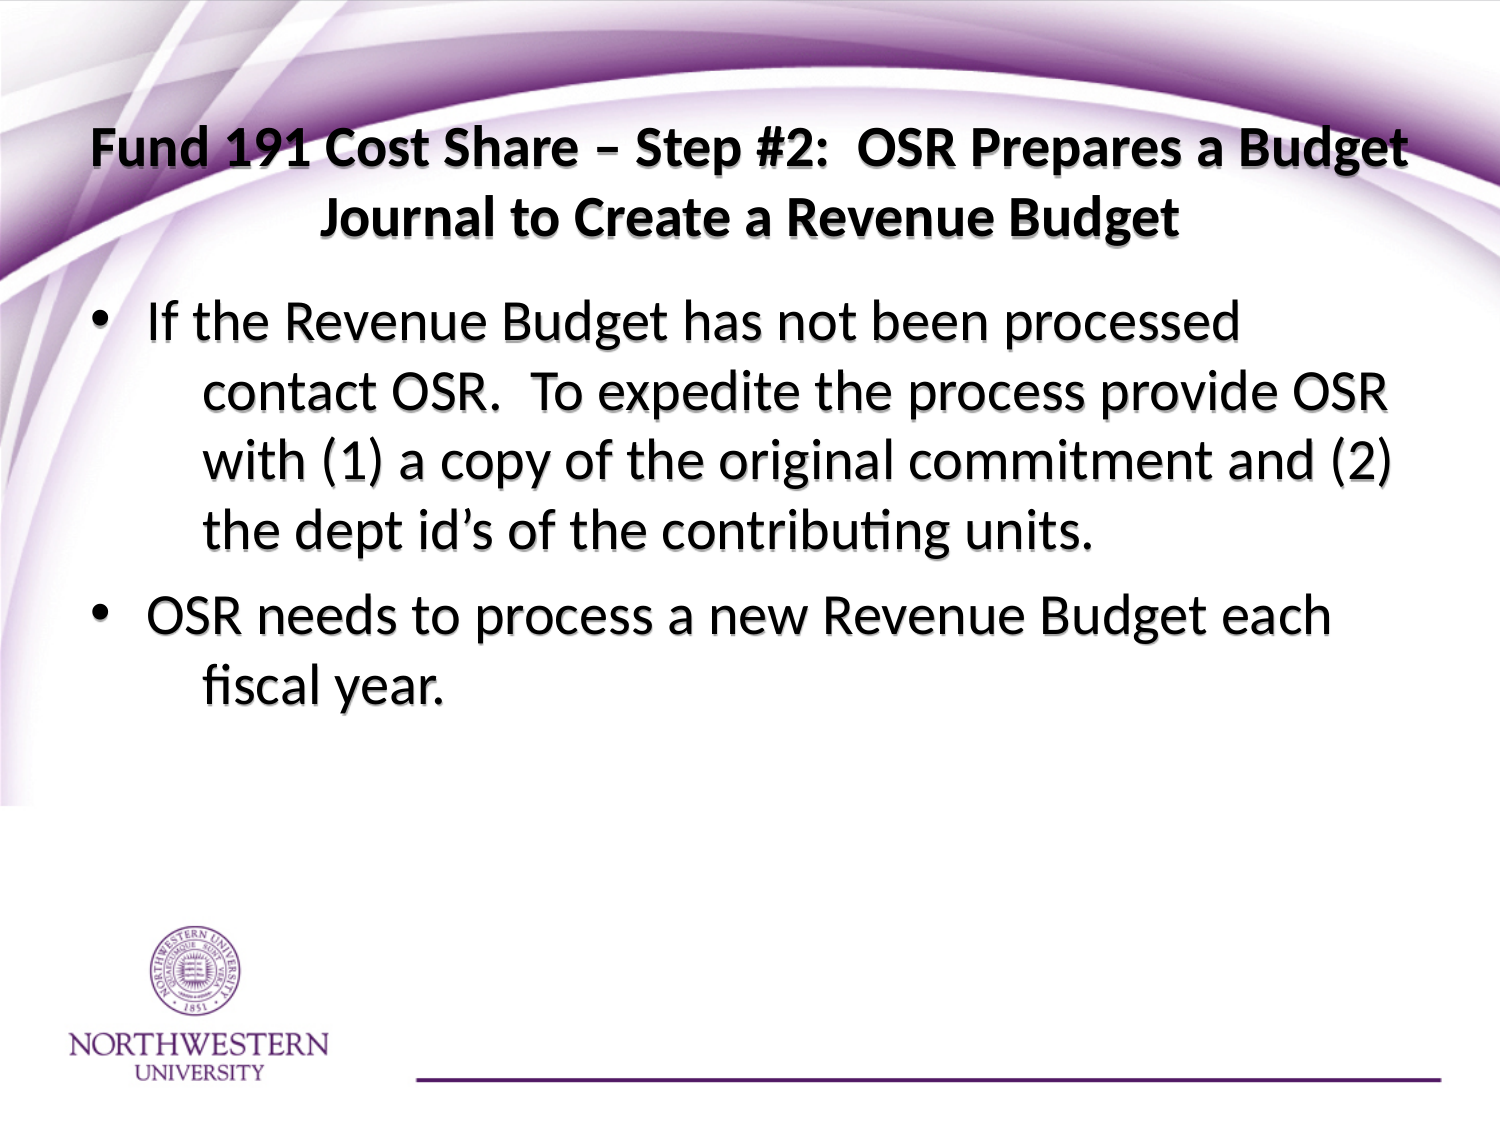

# Fund 191 Cost Share – Step #2: OSR Prepares a Budget Journal to Create a Revenue Budget
If the Revenue Budget has not been processed contact OSR. To expedite the process provide OSR with (1) a copy of the original commitment and (2) the dept id’s of the contributing units.
OSR needs to process a new Revenue Budget each fiscal year.